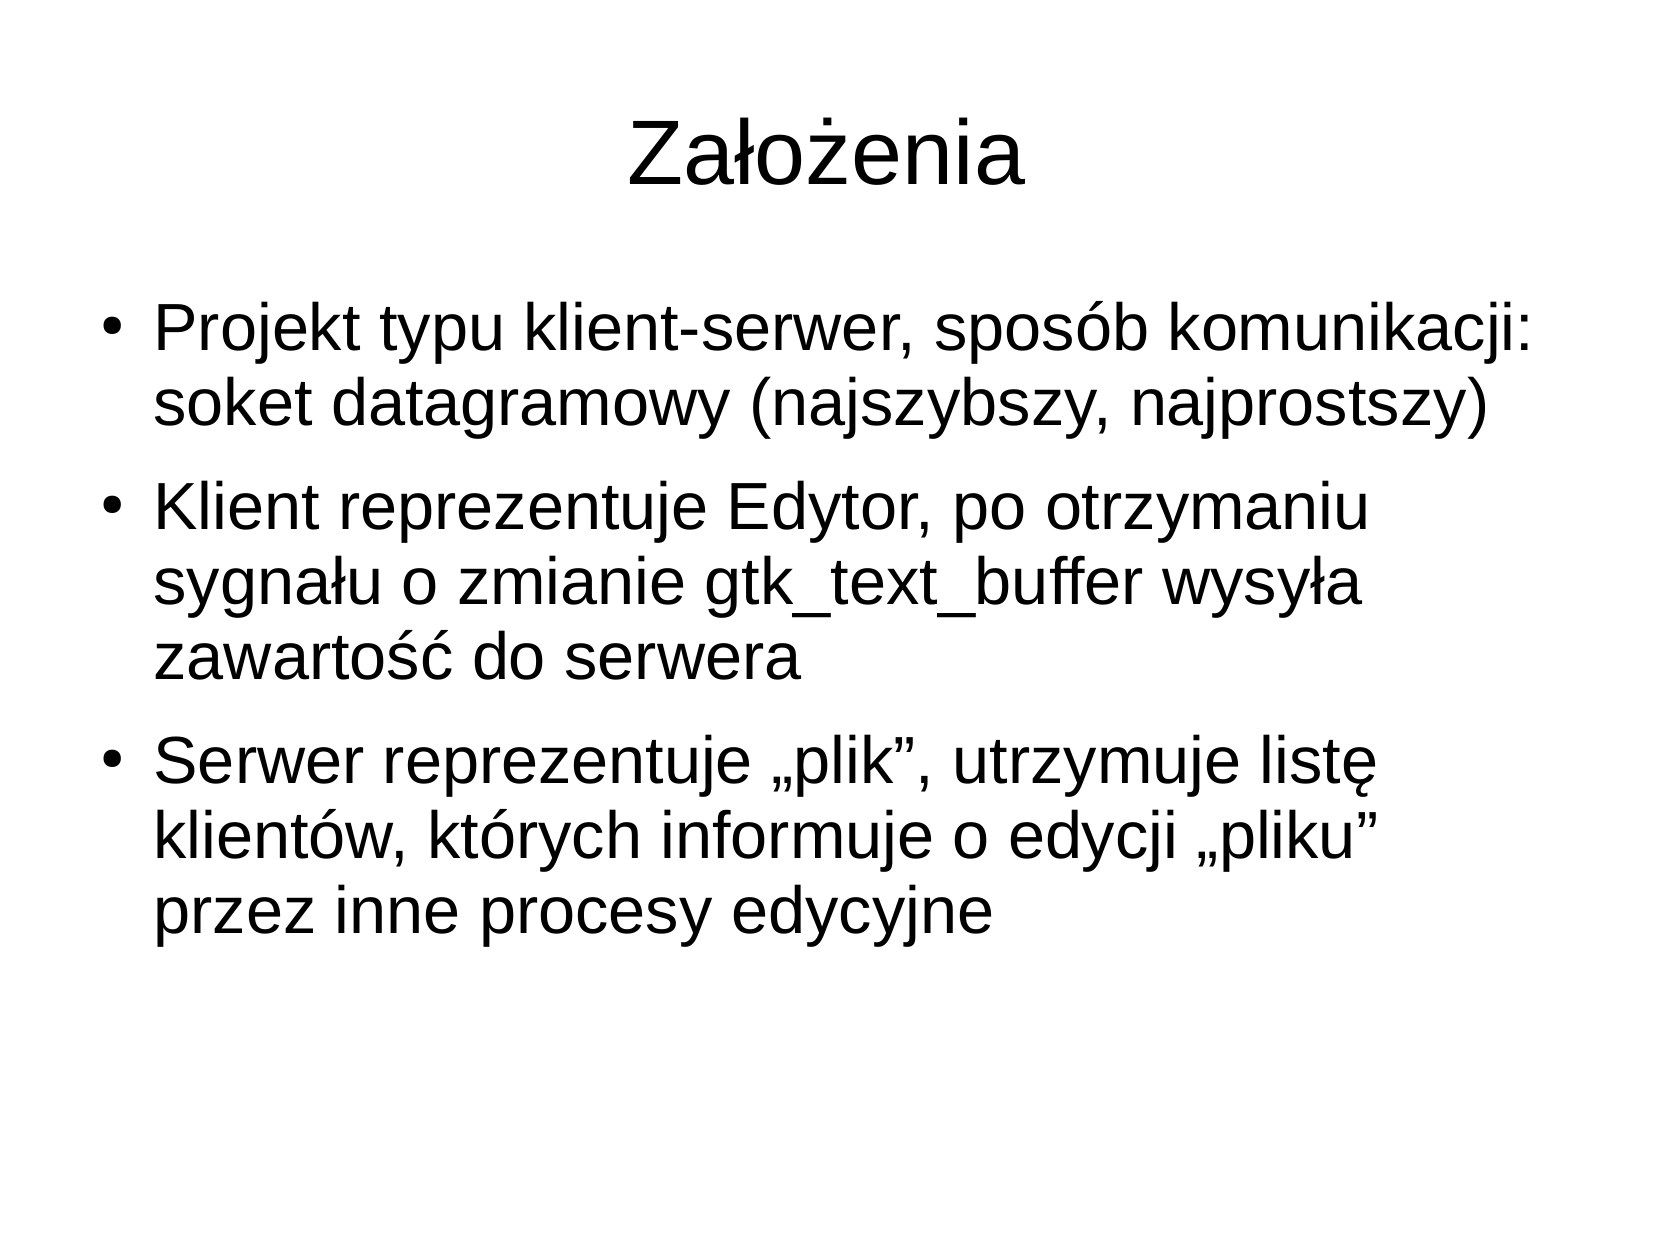

# Założenia
Projekt typu klient-serwer, sposób komunikacji: soket datagramowy (najszybszy, najprostszy)
Klient reprezentuje Edytor, po otrzymaniu sygnału o zmianie gtk_text_buffer wysyła zawartość do serwera
Serwer reprezentuje „plik”, utrzymuje listę klientów, których informuje o edycji „pliku” przez inne procesy edycyjne